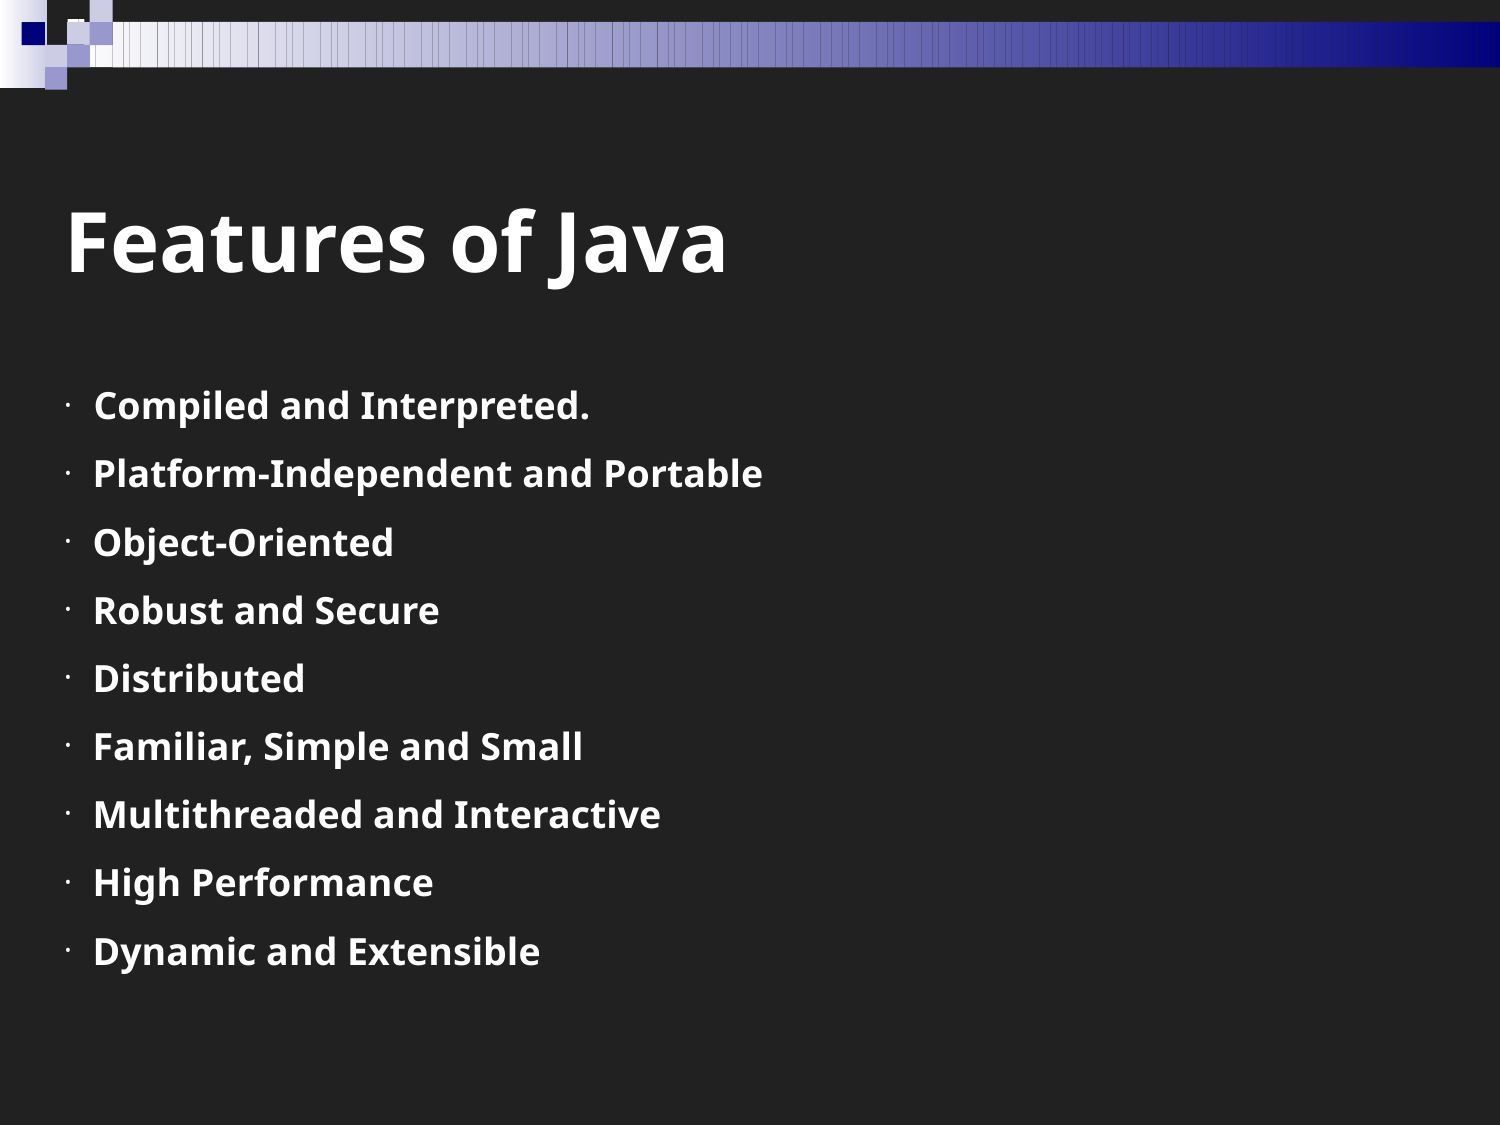

Features of Java
Compiled and Interpreted.
Platform-Independent and Portable
Object-Oriented
Robust and Secure
Distributed
Familiar, Simple and Small
Multithreaded and Interactive
High Performance
Dynamic and Extensible